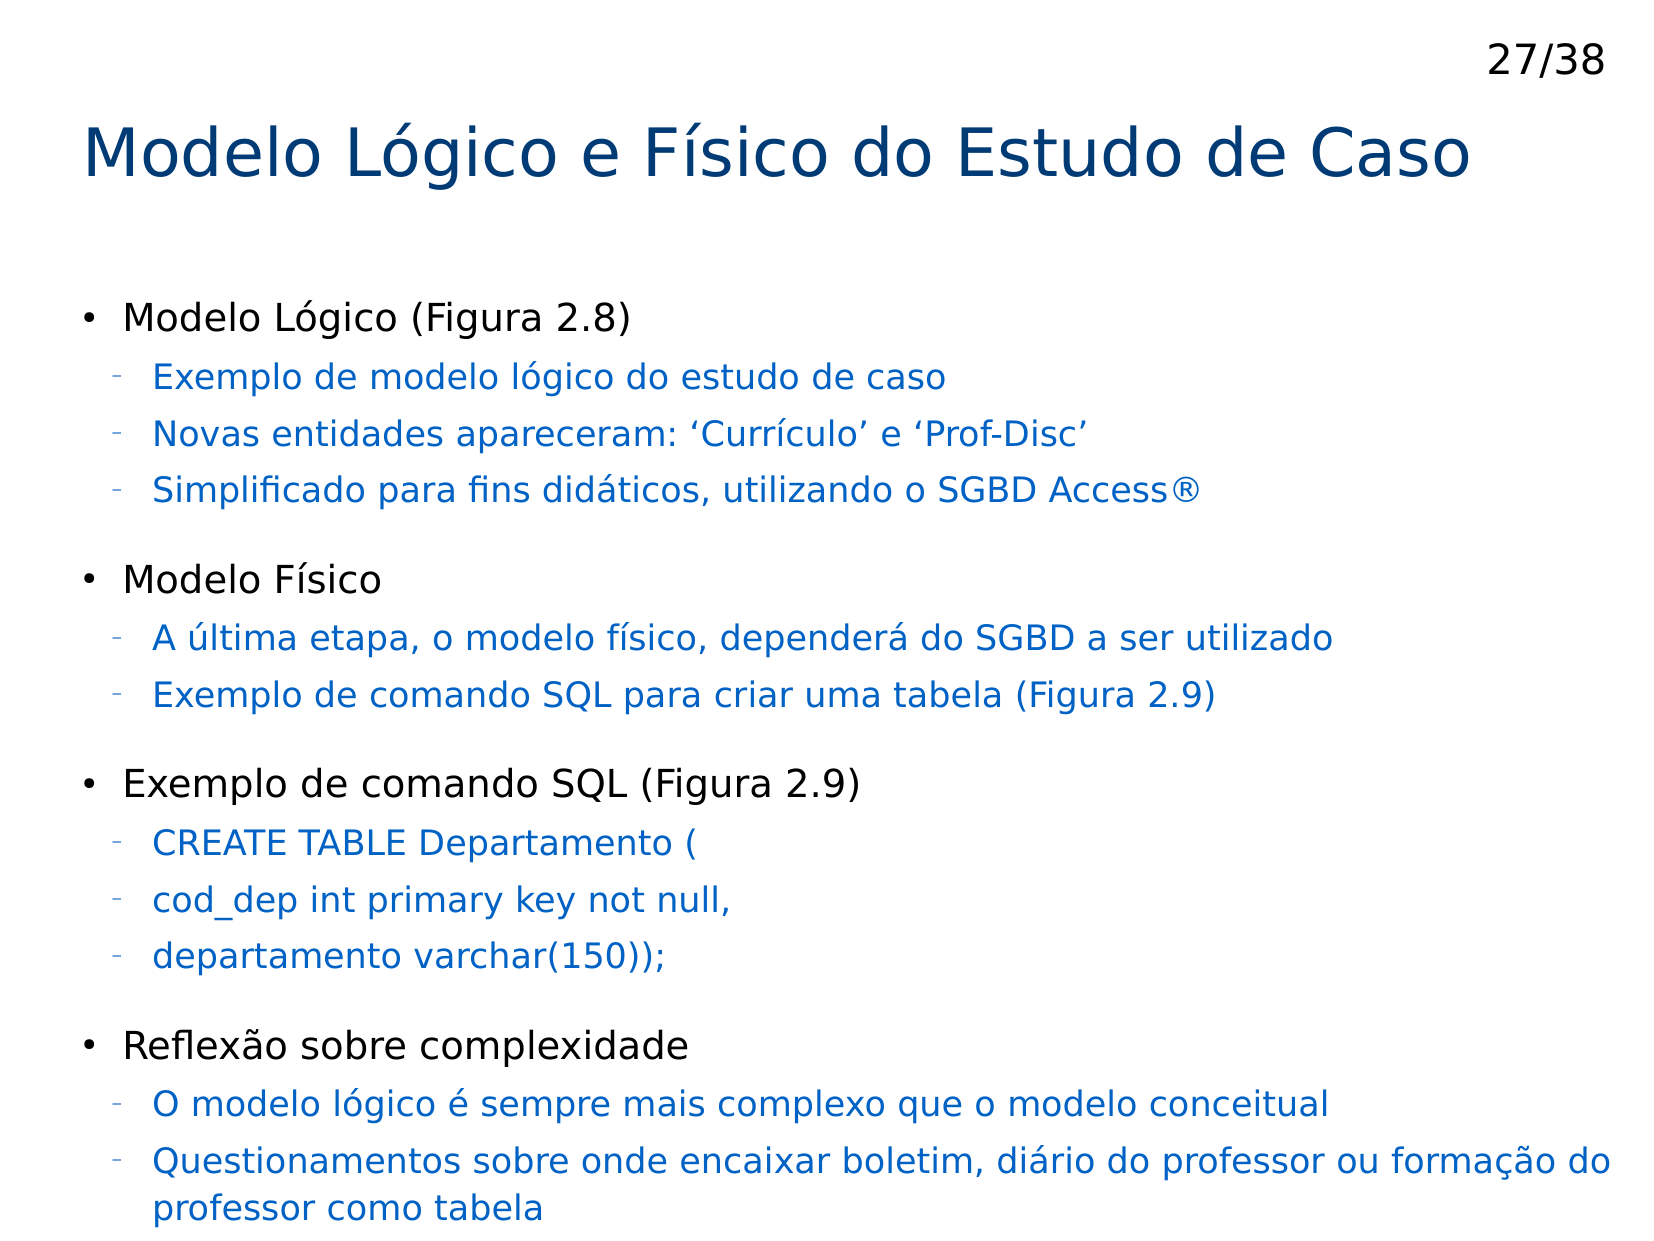

27
# Modelo Lógico e Físico do Estudo de Caso
Modelo Lógico (Figura 2.8)
Exemplo de modelo lógico do estudo de caso
Novas entidades apareceram: ‘Currículo’ e ‘Prof-Disc’
Simplificado para fins didáticos, utilizando o SGBD Access®
Modelo Físico
A última etapa, o modelo físico, dependerá do SGBD a ser utilizado
Exemplo de comando SQL para criar uma tabela (Figura 2.9)
Exemplo de comando SQL (Figura 2.9)
CREATE TABLE Departamento (
cod_dep int primary key not null,
departamento varchar(150));
Reflexão sobre complexidade
O modelo lógico é sempre mais complexo que o modelo conceitual
Questionamentos sobre onde encaixar boletim, diário do professor ou formação do professor como tabela